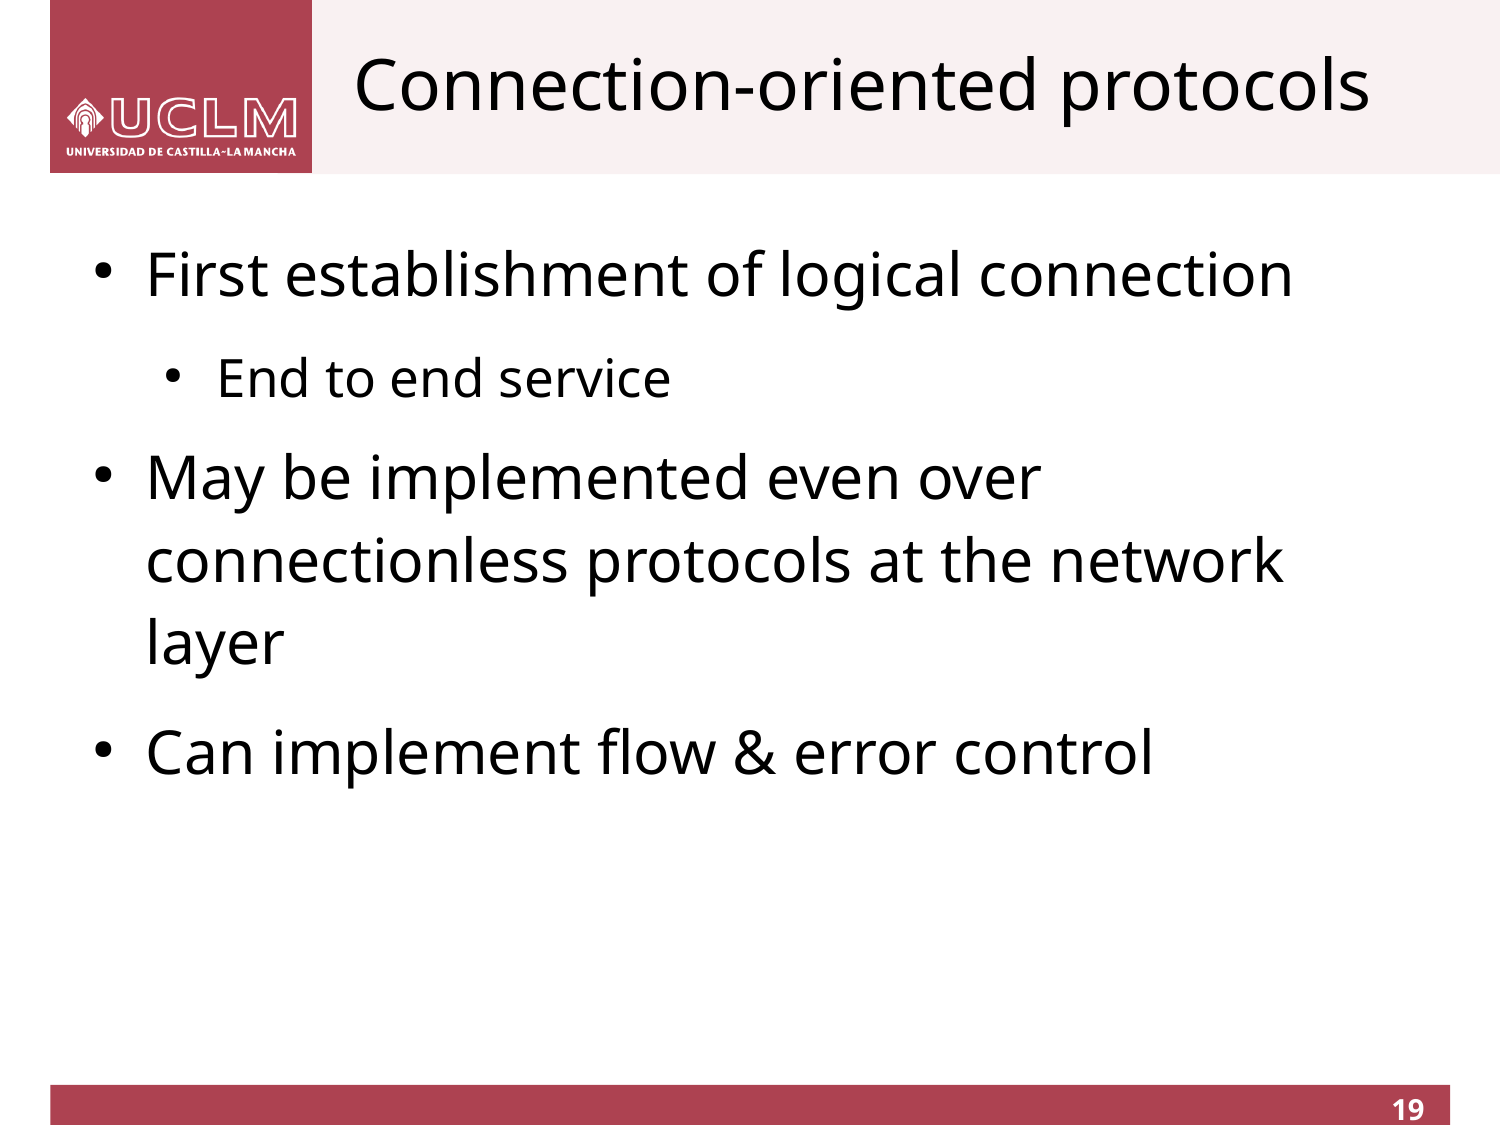

# Connection-oriented protocols
First establishment of logical connection
End to end service
May be implemented even over connectionless protocols at the network layer
Can implement flow & error control
19